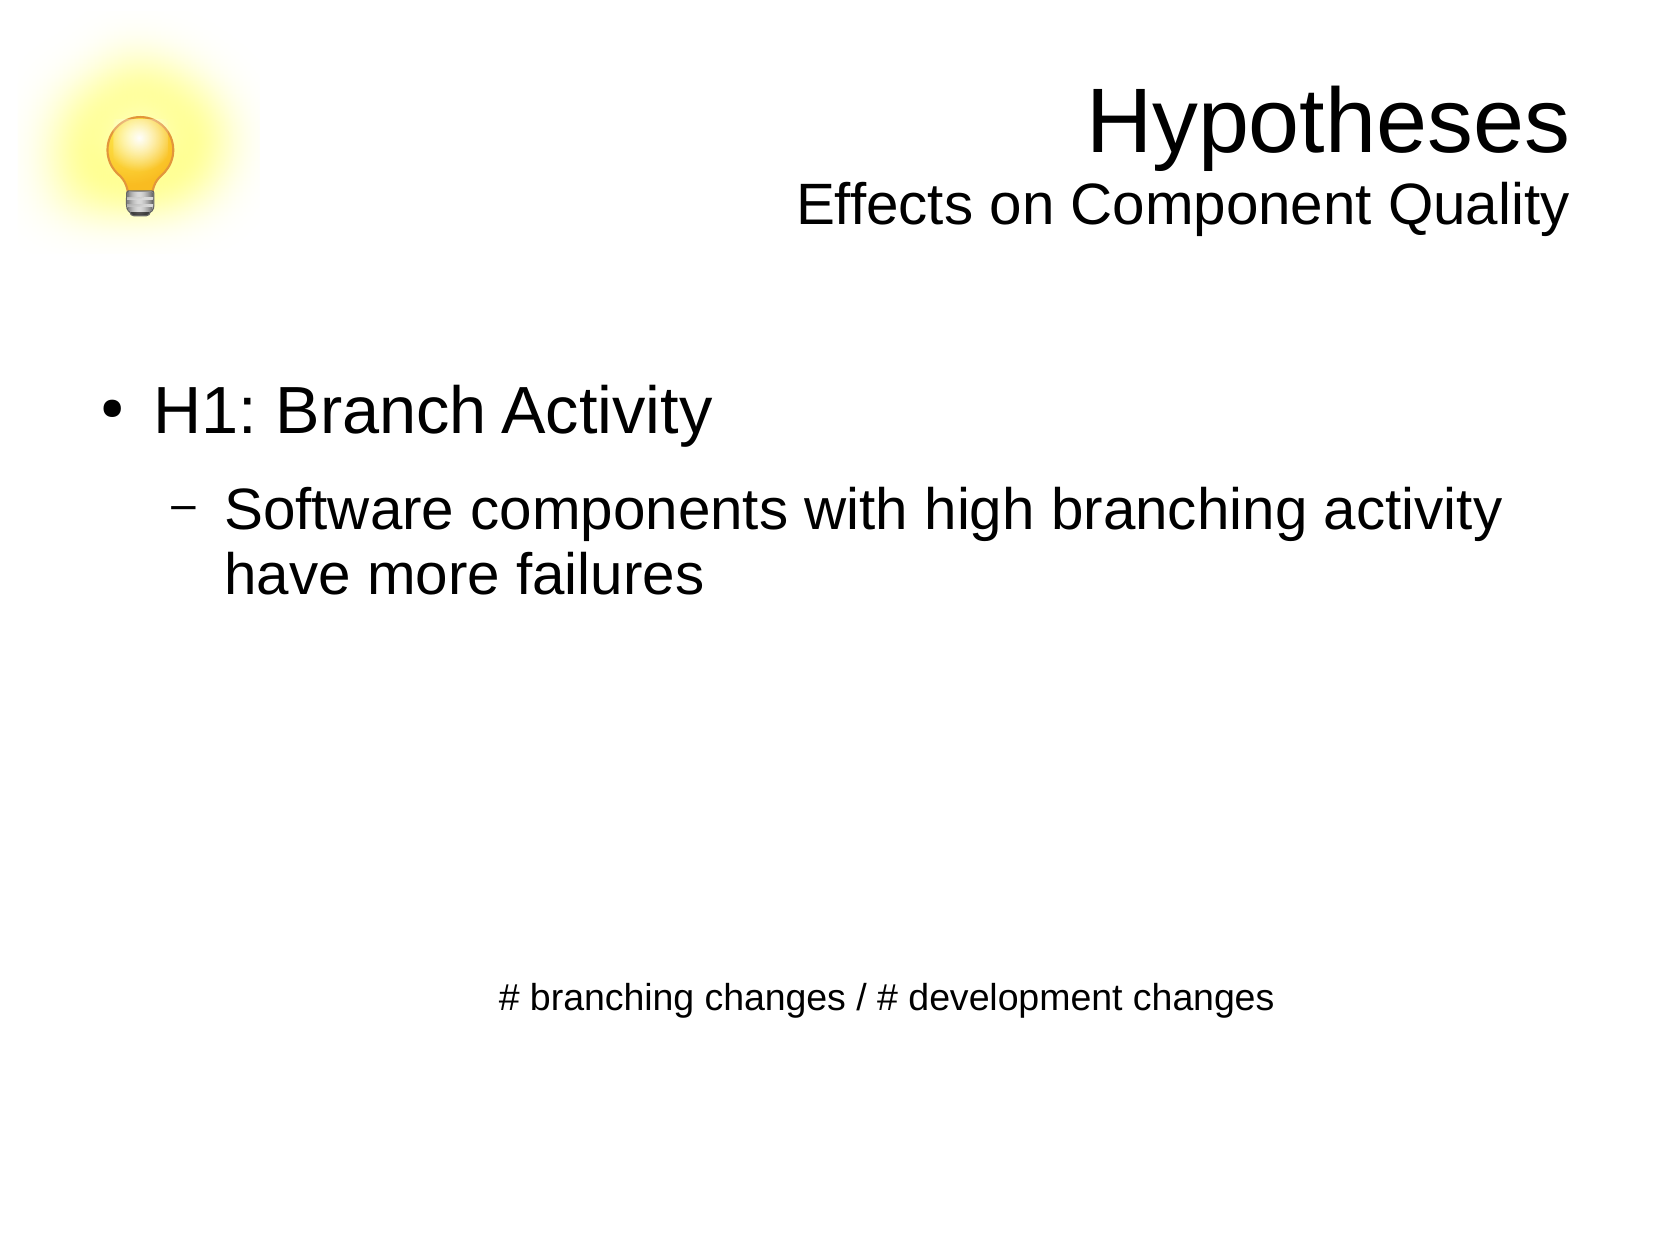

# Hypotheses Effects on Component Quality
H1: Branch Activity
Software components with high branching activity have more failures
# branching changes / # development changes